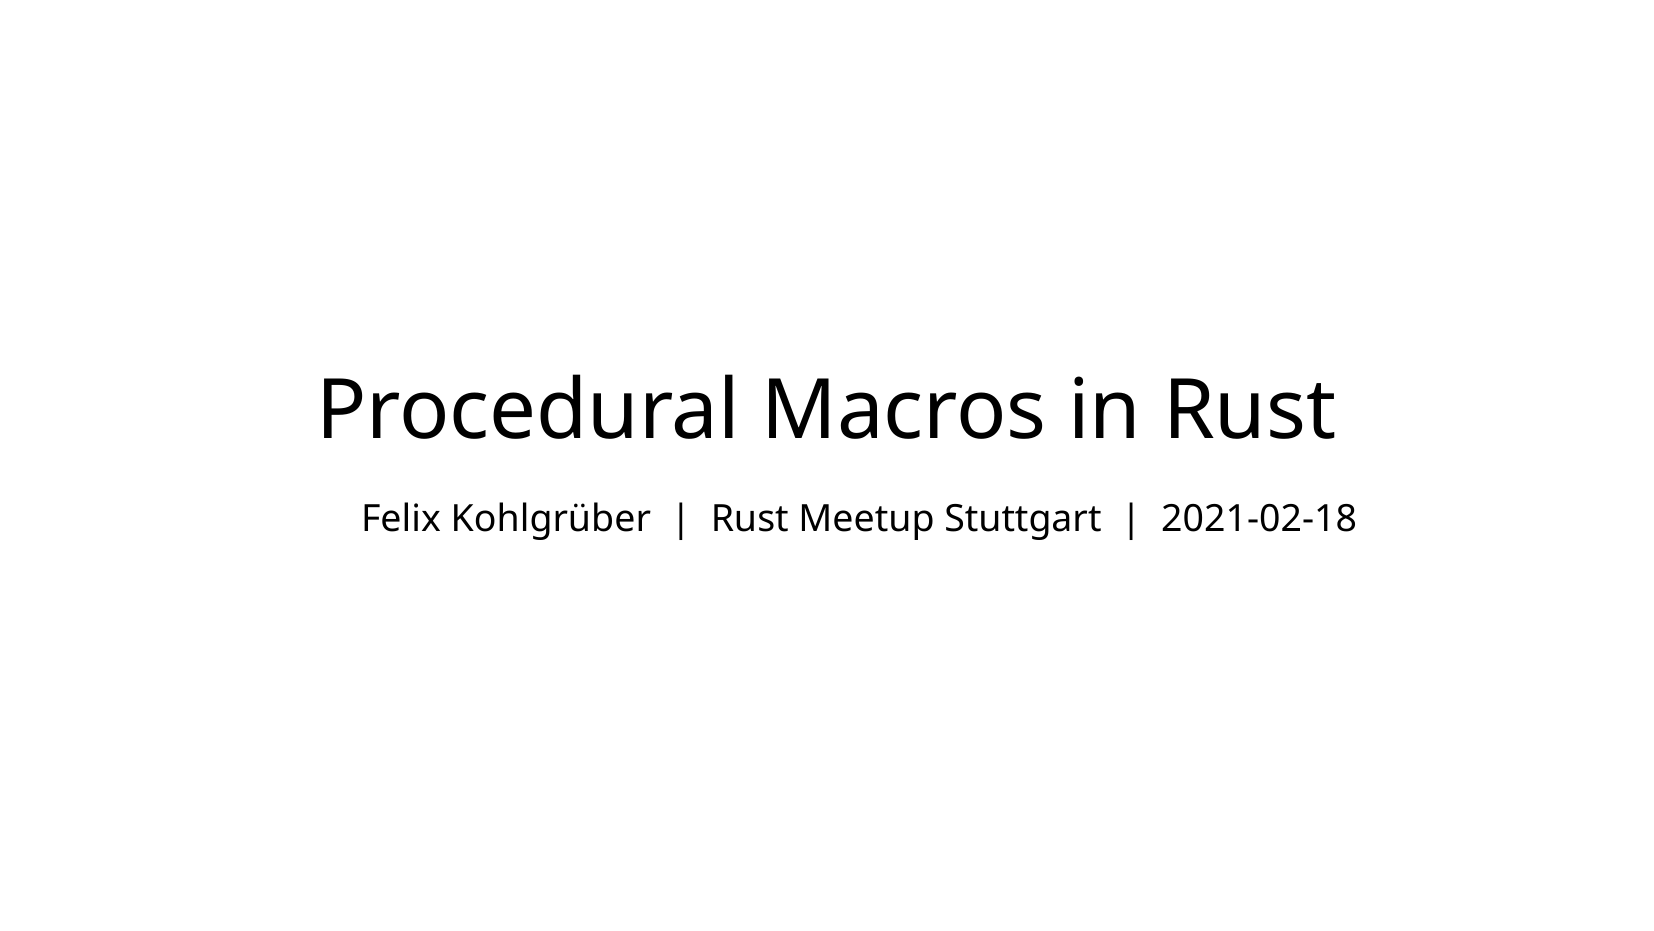

# Procedural Macros in Rust
Felix Kohlgrüber | Rust Meetup Stuttgart | 2021-02-18